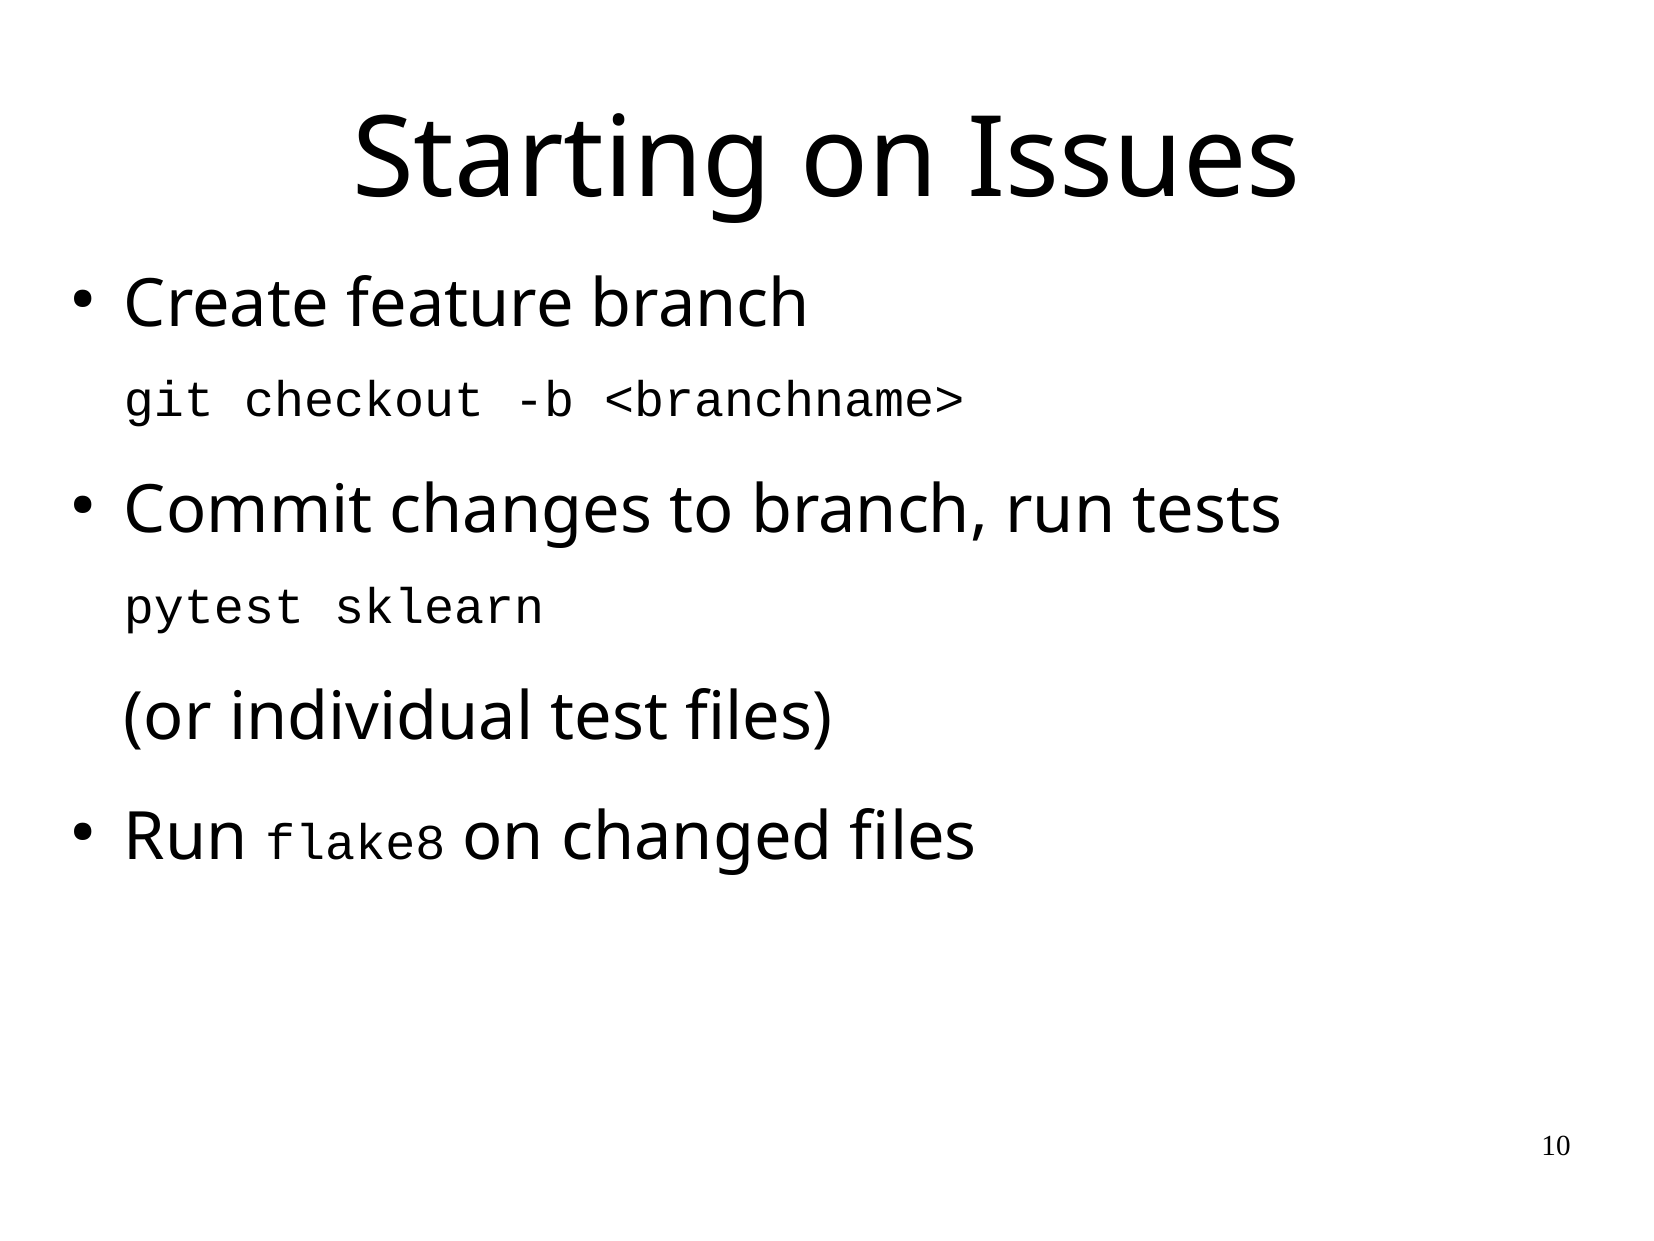

# Starting on Issues
Create feature branch
git checkout -b <branchname>
Commit changes to branch, run tests
pytest sklearn
(or individual test files)
Run flake8 on changed files
10